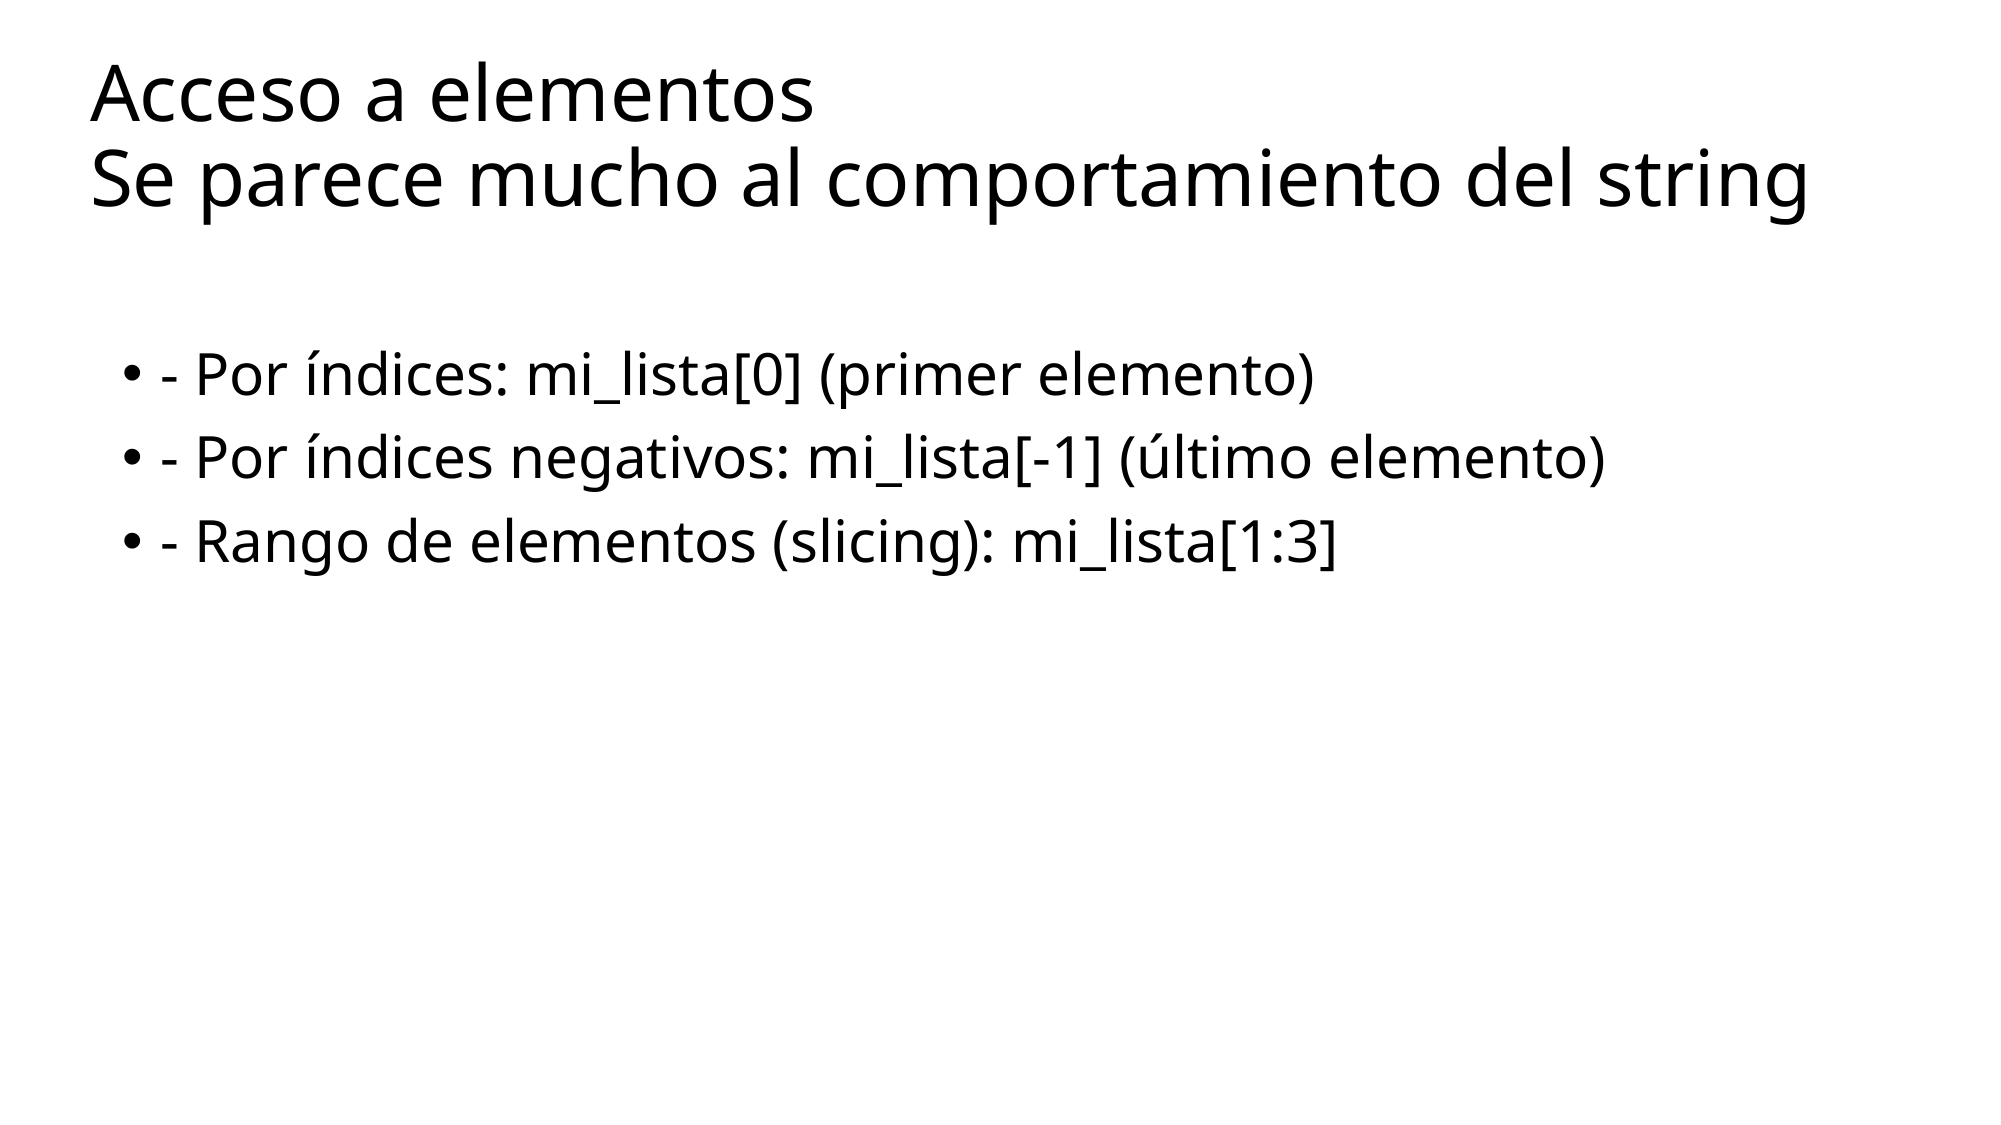

# Acceso a elementos Se parece mucho al comportamiento del string
- Por índices: mi_lista[0] (primer elemento)
- Por índices negativos: mi_lista[-1] (último elemento)
- Rango de elementos (slicing): mi_lista[1:3]